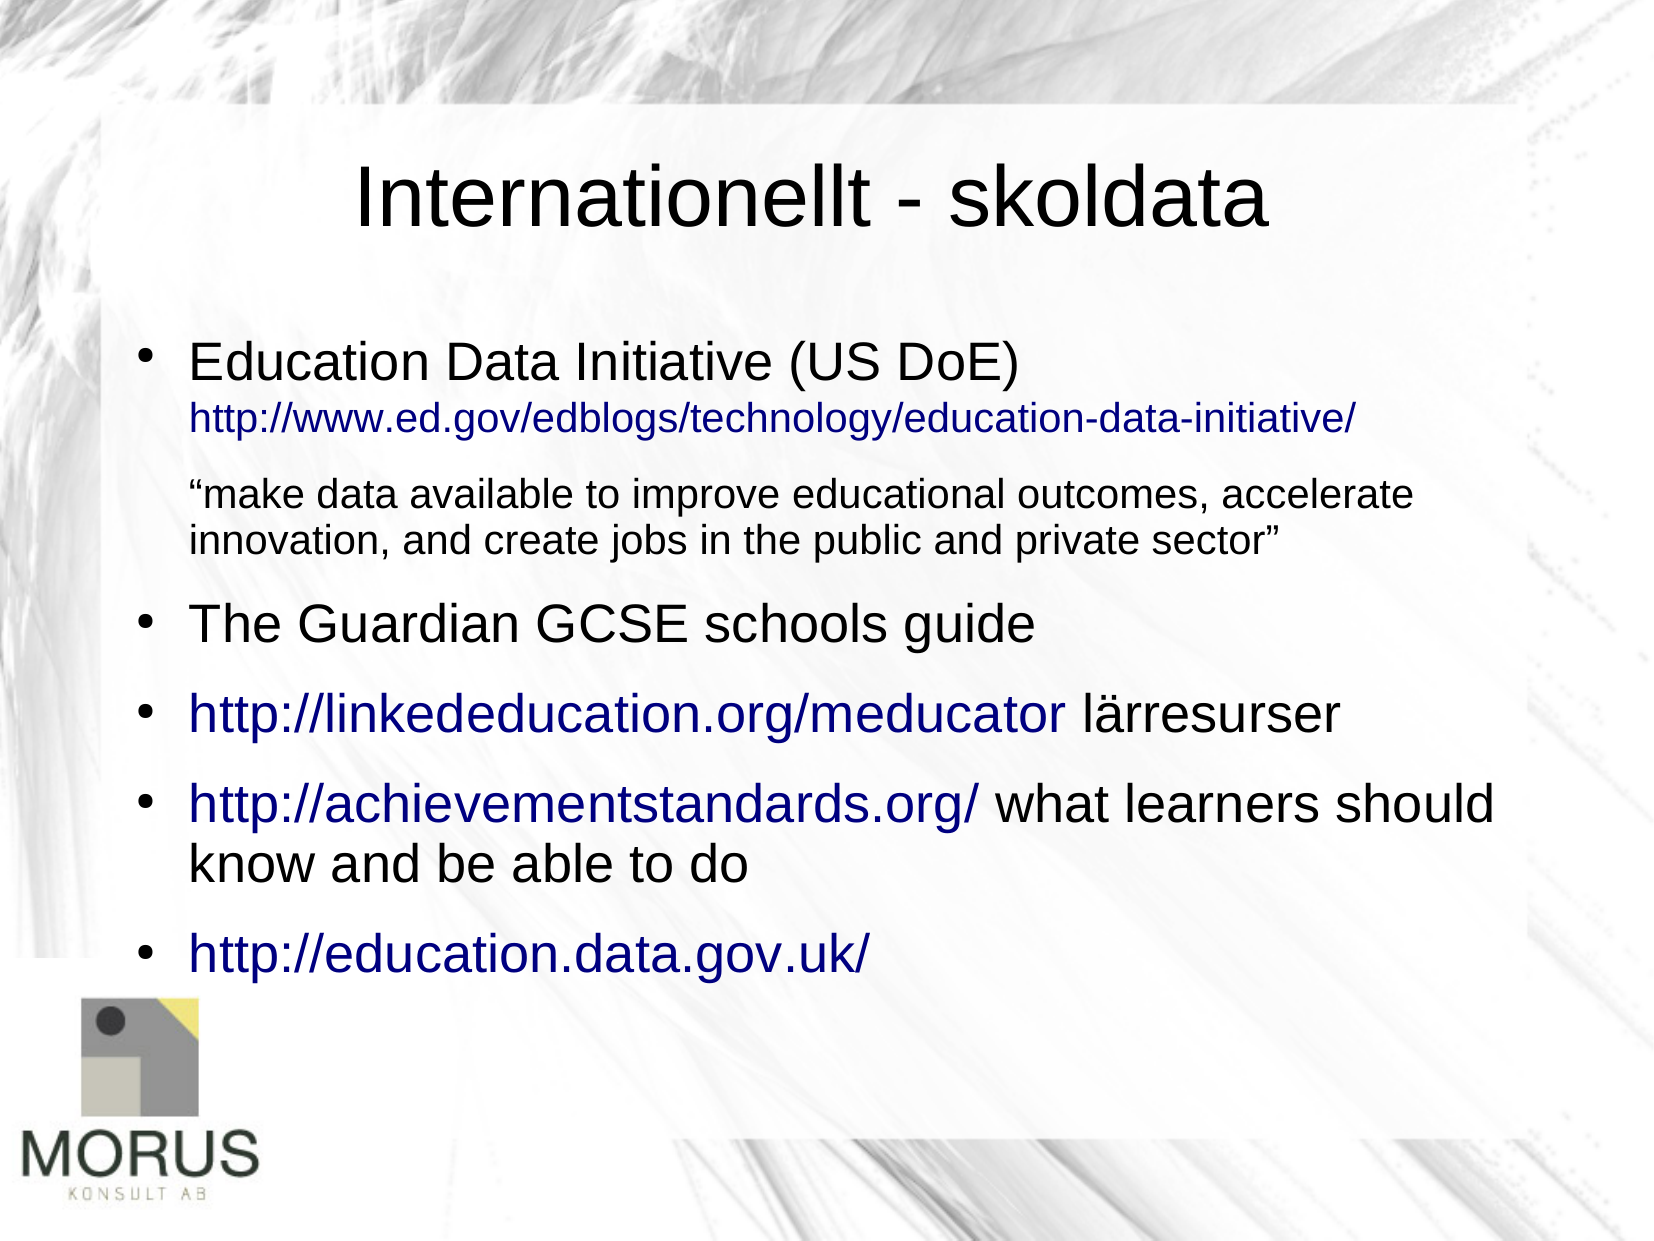

# Internationellt - skoldata
Education Data Initiative (US DoE) http://www.ed.gov/edblogs/technology/education-data-initiative/
“make data available to improve educational outcomes, accelerate innovation, and create jobs in the public and private sector”
The Guardian GCSE schools guide
http://linkededucation.org/meducator lärresurser
http://achievementstandards.org/ what learners should know and be able to do
http://education.data.gov.uk/